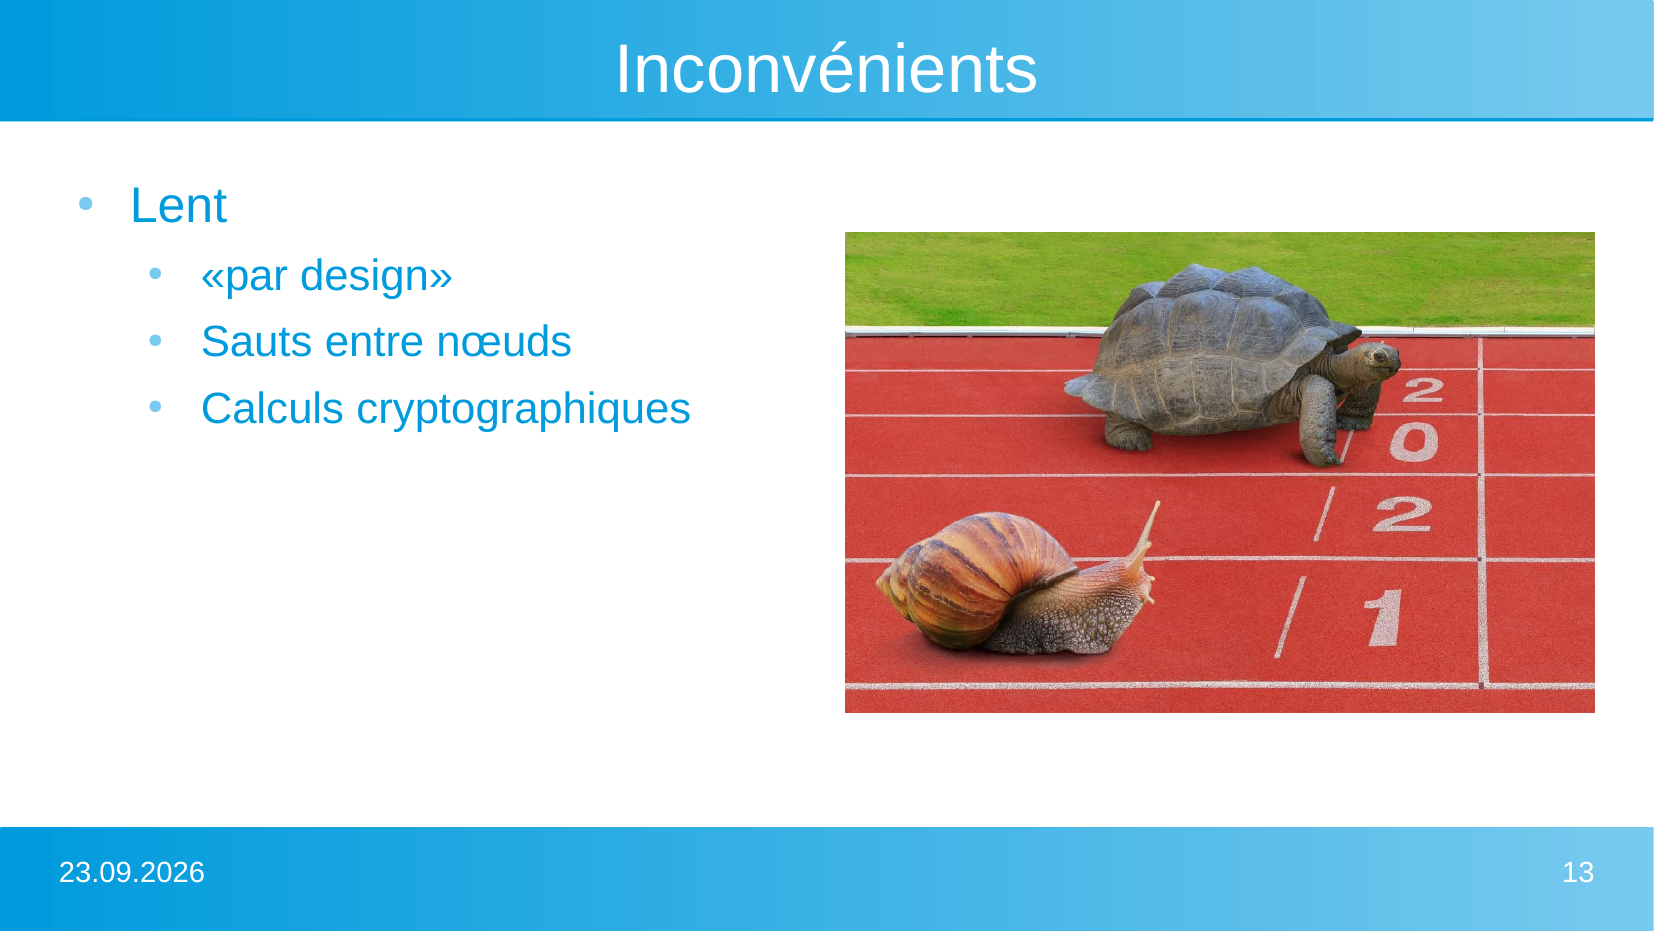

# Inconvénients
Lent
«par design»
Sauts entre nœuds
Calculs cryptographiques
13